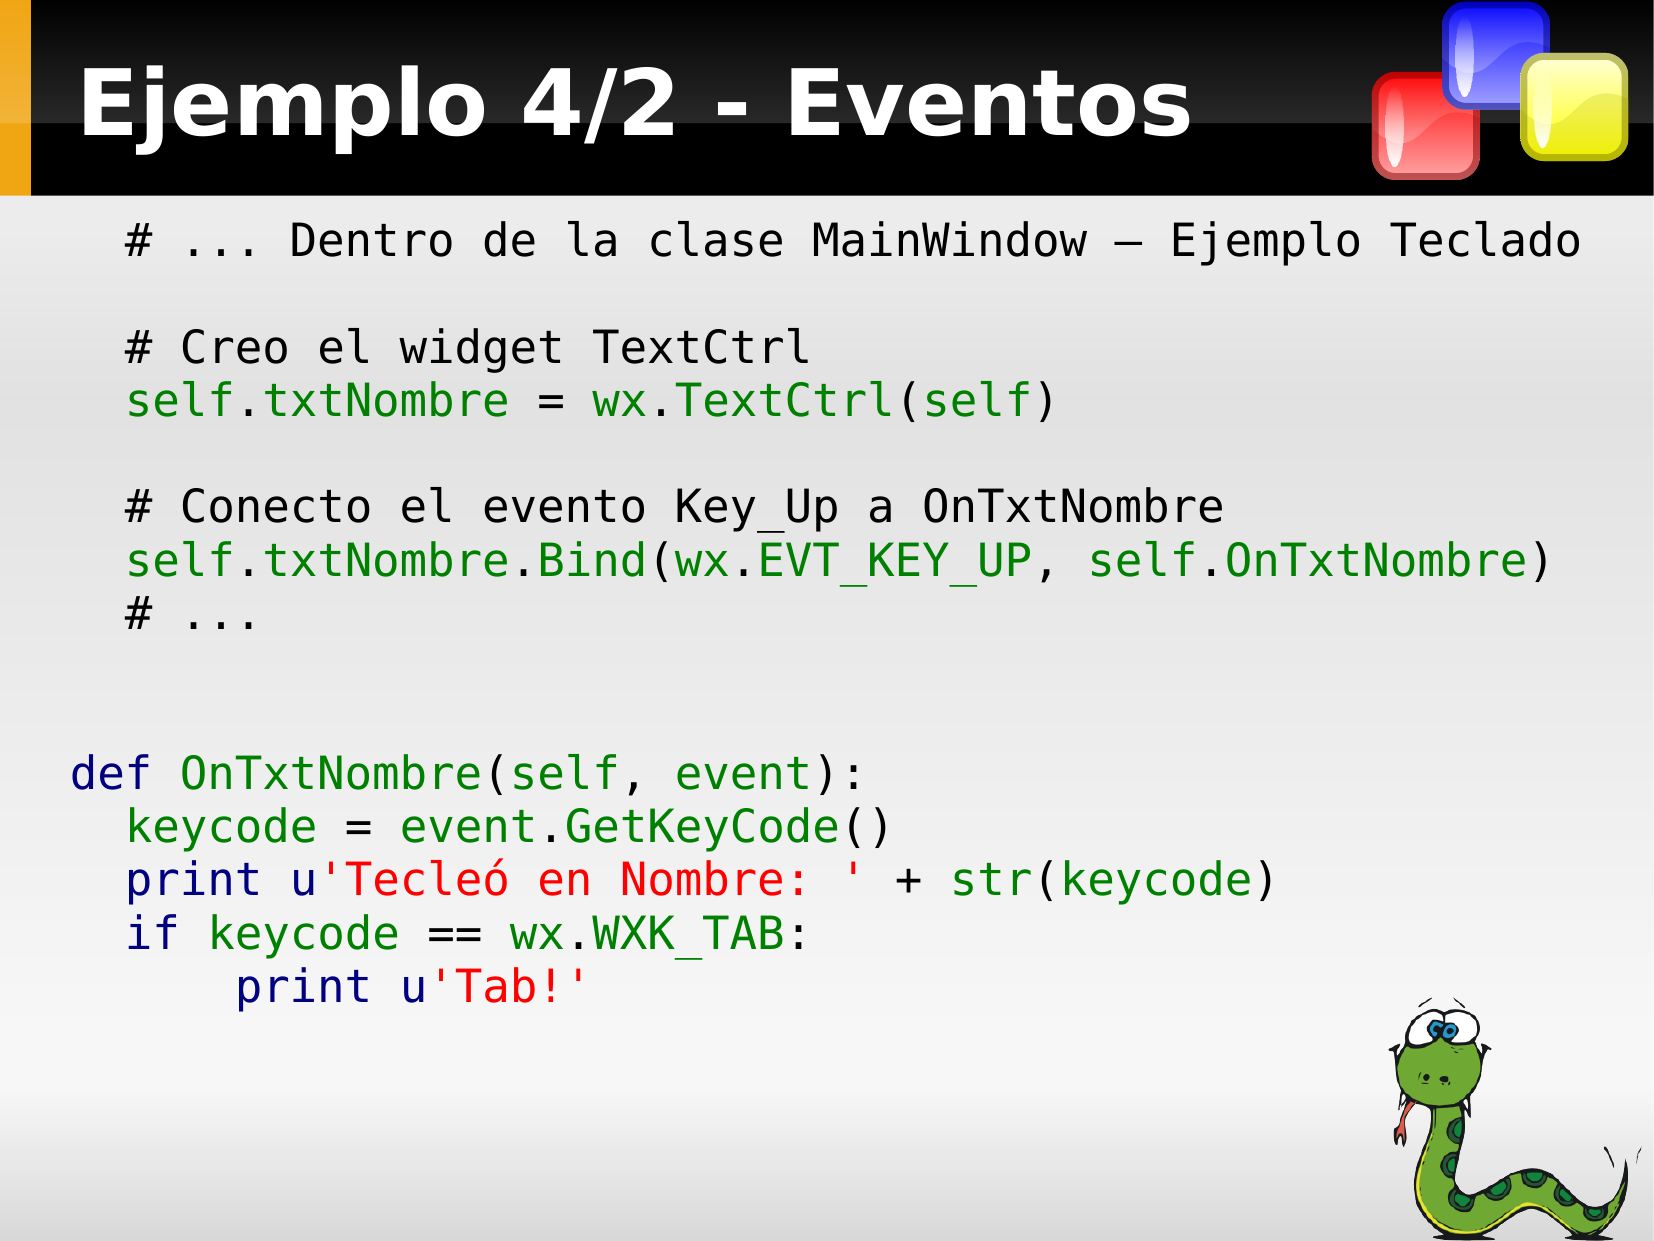

# Ejemplo 4/2 - Eventos
 # ... Dentro de la clase MainWindow – Ejemplo Teclado
 # Creo el widget TextCtrl
 self.txtNombre = wx.TextCtrl(self)
 # Conecto el evento Key_Up a OnTxtNombre
 self.txtNombre.Bind(wx.EVT_KEY_UP, self.OnTxtNombre)
 # ...
 def OnTxtNombre(self, event):
 keycode = event.GetKeyCode()
 print u'Tecleó en Nombre: ' + str(keycode)
 if keycode == wx.WXK_TAB:
 print u'Tab!'